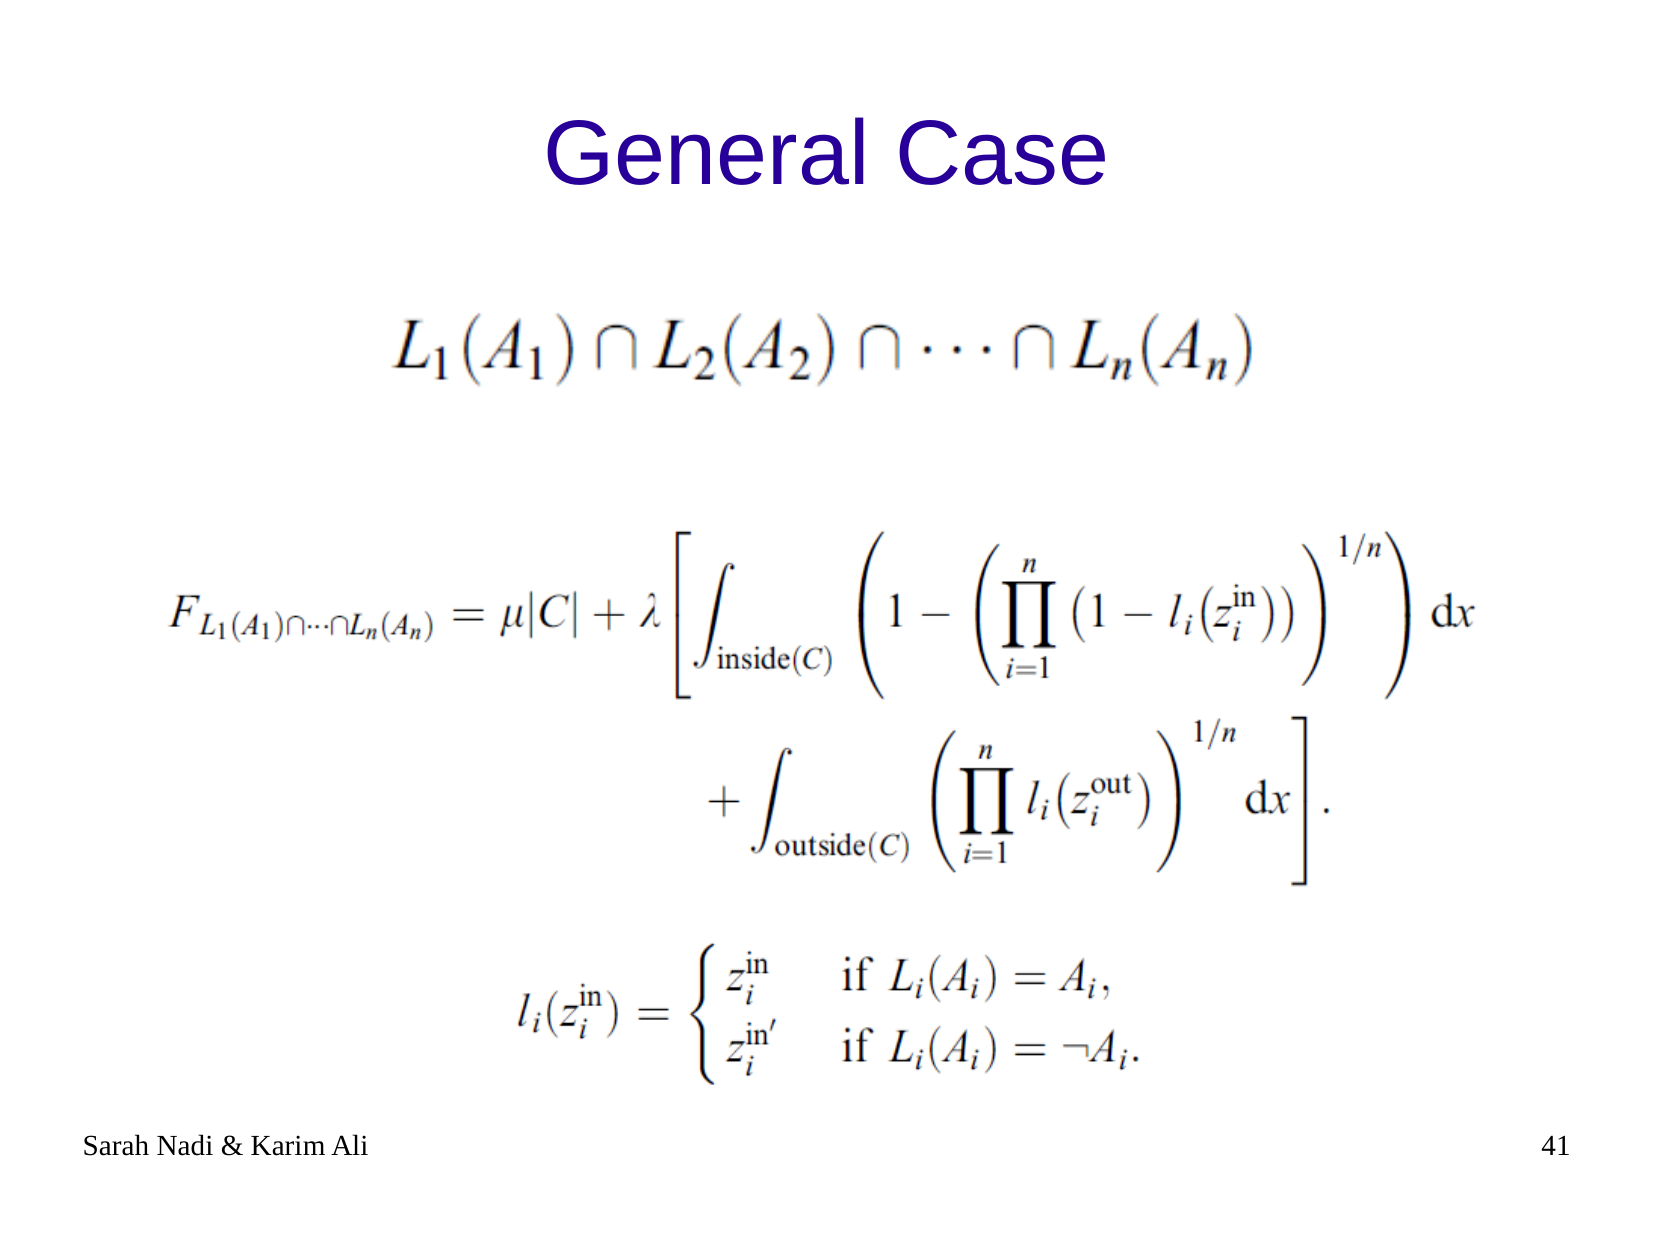

# General Case
Sarah Nadi & Karim Ali
41